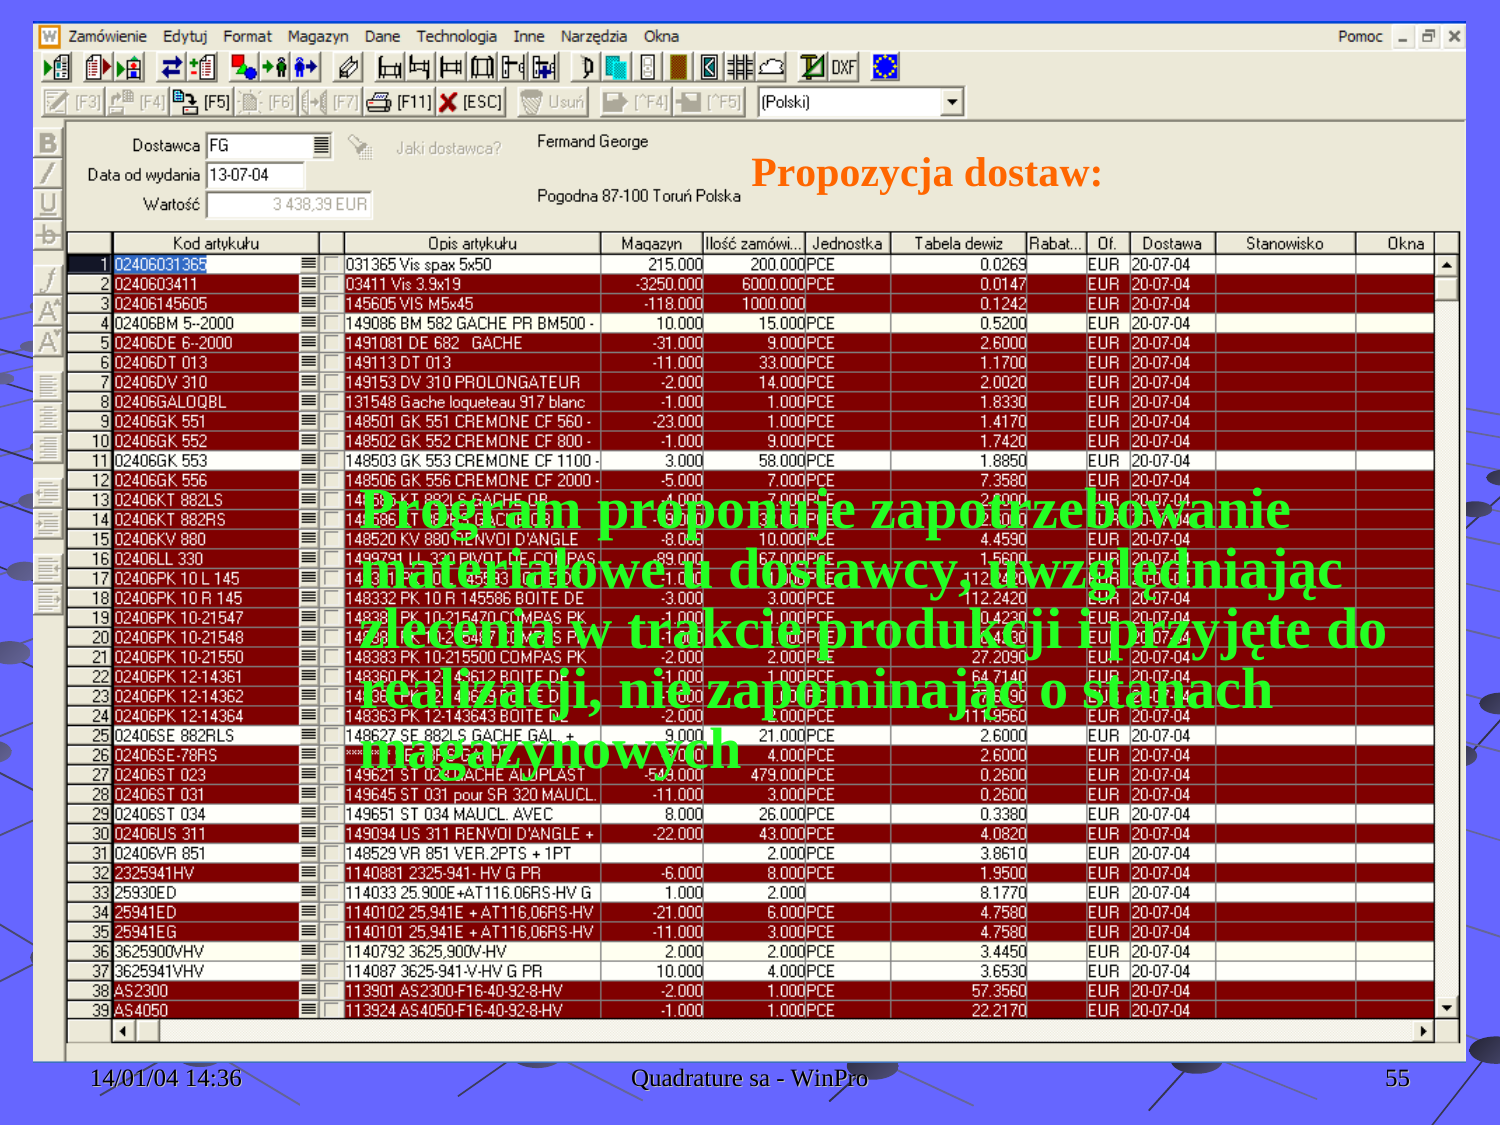

Propozycja dostaw:
Program proponuje zapotrzebowanie materiałowe u dostawcy, uwzględniając zlecenia w trakcie produkcji i przyjęte do realizacji, nie zapominając o stanach magazynowych